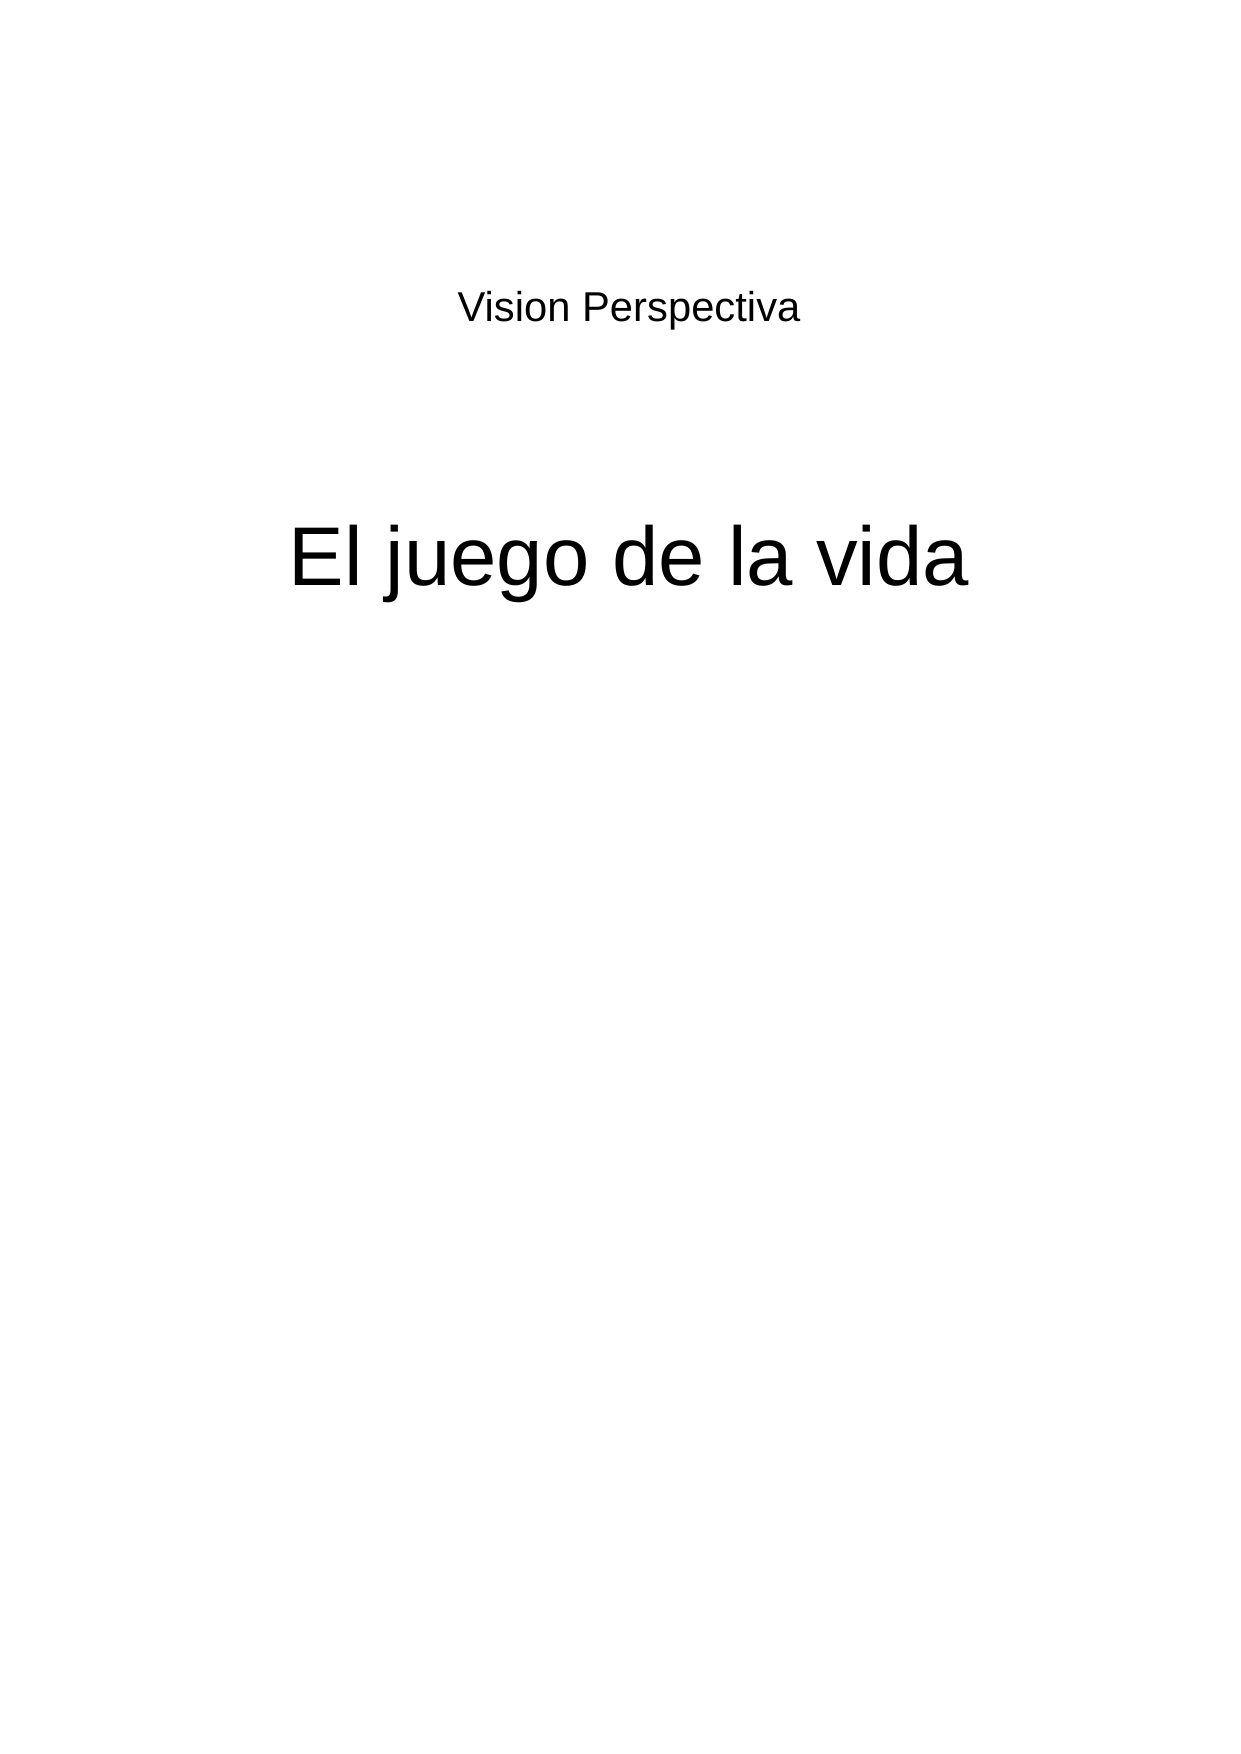

# Vision Perspectiva El juego de la vida